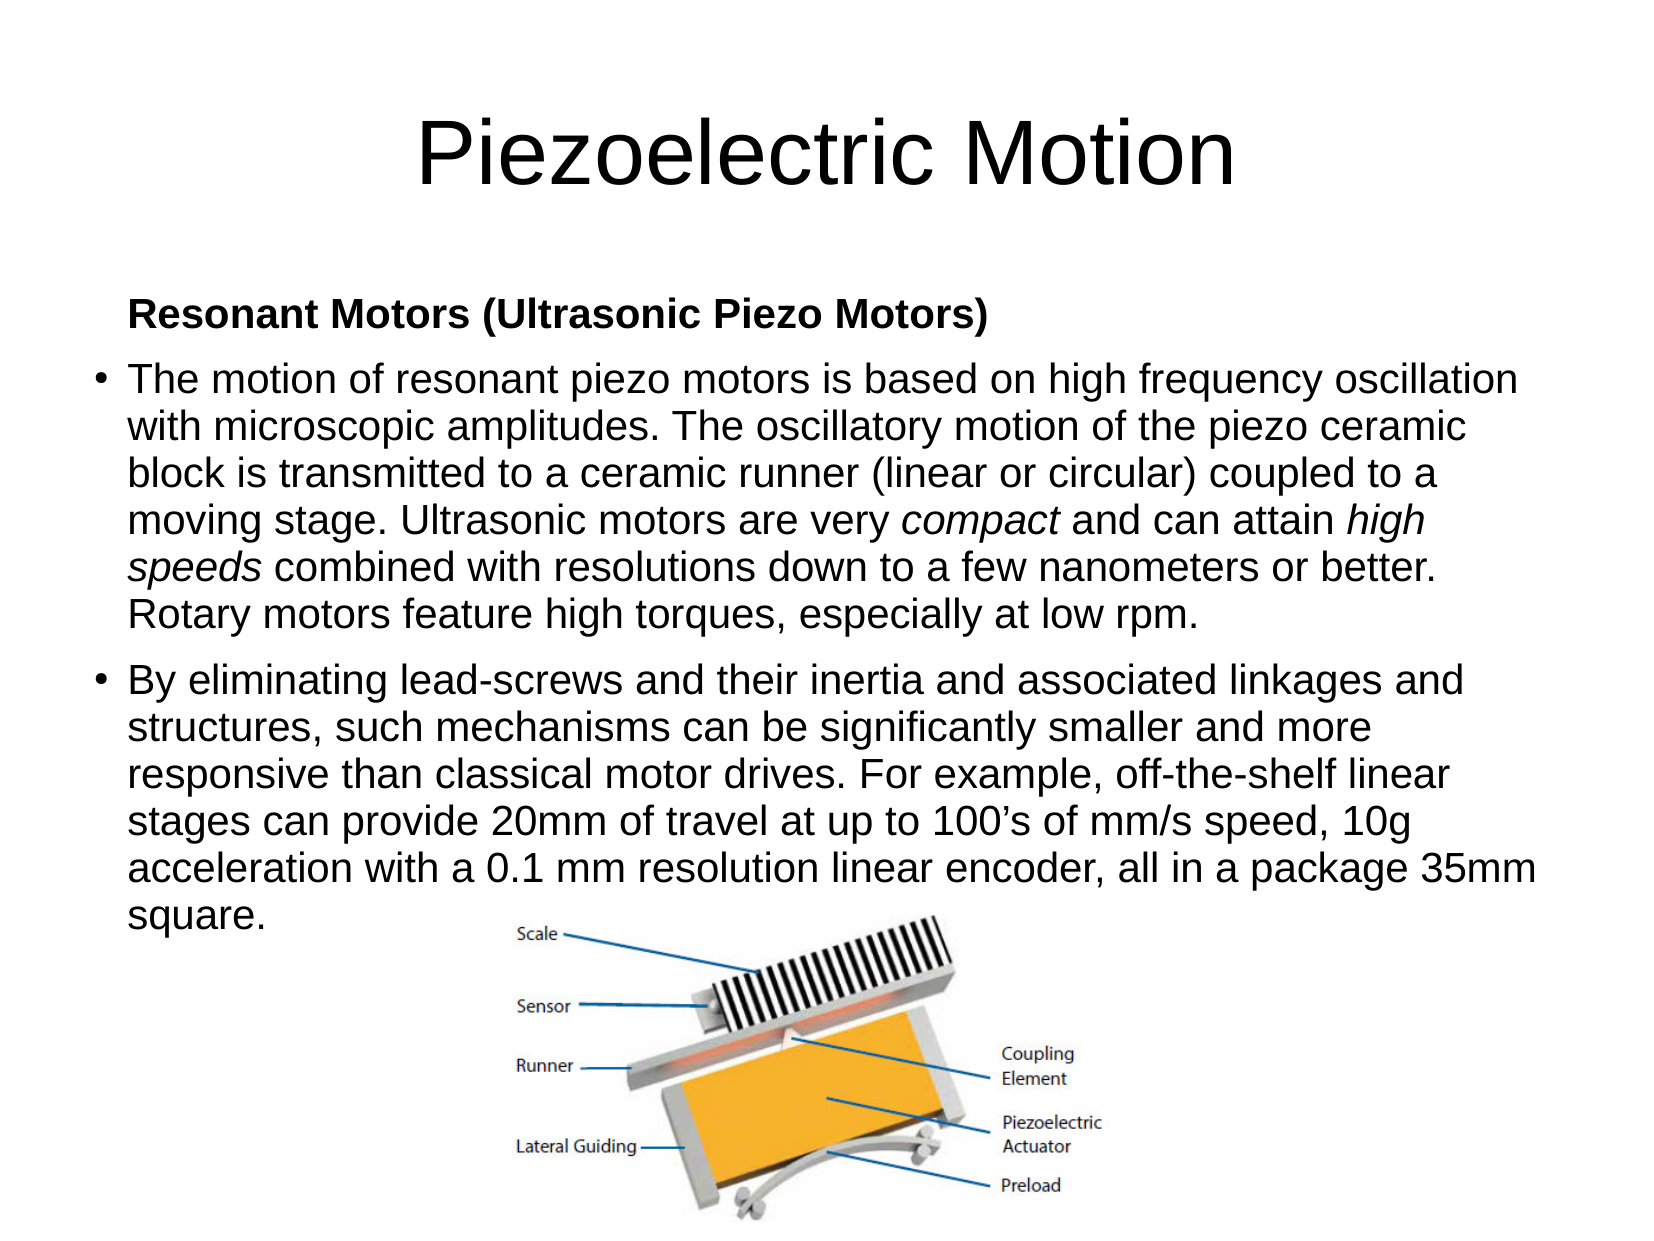

# Piezoelectric Motion
Resonant Motors (Ultrasonic Piezo Motors)
The motion of resonant piezo motors is based on high frequency oscillation with microscopic amplitudes. The oscillatory motion of the piezo ceramic block is transmitted to a ceramic runner (linear or circular) coupled to a moving stage. Ultrasonic motors are very compact and can attain high speeds combined with resolutions down to a few nanometers or better. Rotary motors feature high torques, especially at low rpm.
By eliminating lead-screws and their inertia and associated linkages and structures, such mechanisms can be significantly smaller and more responsive than classical motor drives. For example, off-the-shelf linear stages can provide 20mm of travel at up to 100’s of mm/s speed, 10g acceleration with a 0.1 mm resolution linear encoder, all in a package 35mm square.